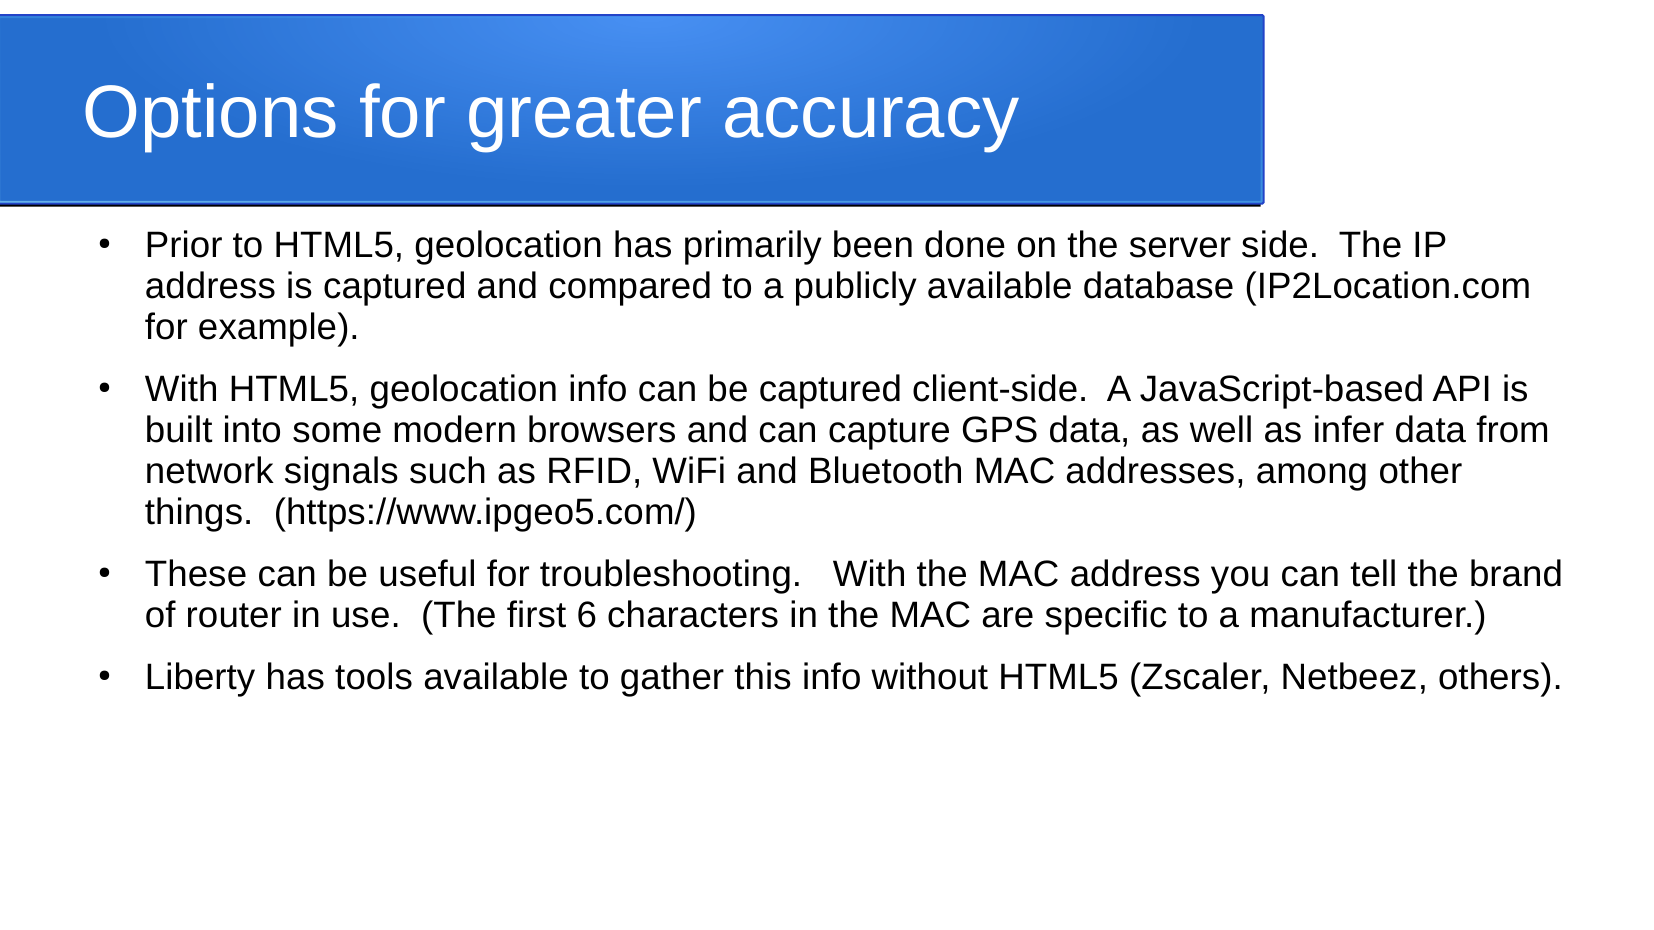

# Options for greater accuracy
Prior to HTML5, geolocation has primarily been done on the server side. The IP address is captured and compared to a publicly available database (IP2Location.com for example).
With HTML5, geolocation info can be captured client-side. A JavaScript-based API is built into some modern browsers and can capture GPS data, as well as infer data from network signals such as RFID, WiFi and Bluetooth MAC addresses, among other things. (https://www.ipgeo5.com/)
These can be useful for troubleshooting. With the MAC address you can tell the brand of router in use. (The first 6 characters in the MAC are specific to a manufacturer.)
Liberty has tools available to gather this info without HTML5 (Zscaler, Netbeez, others).